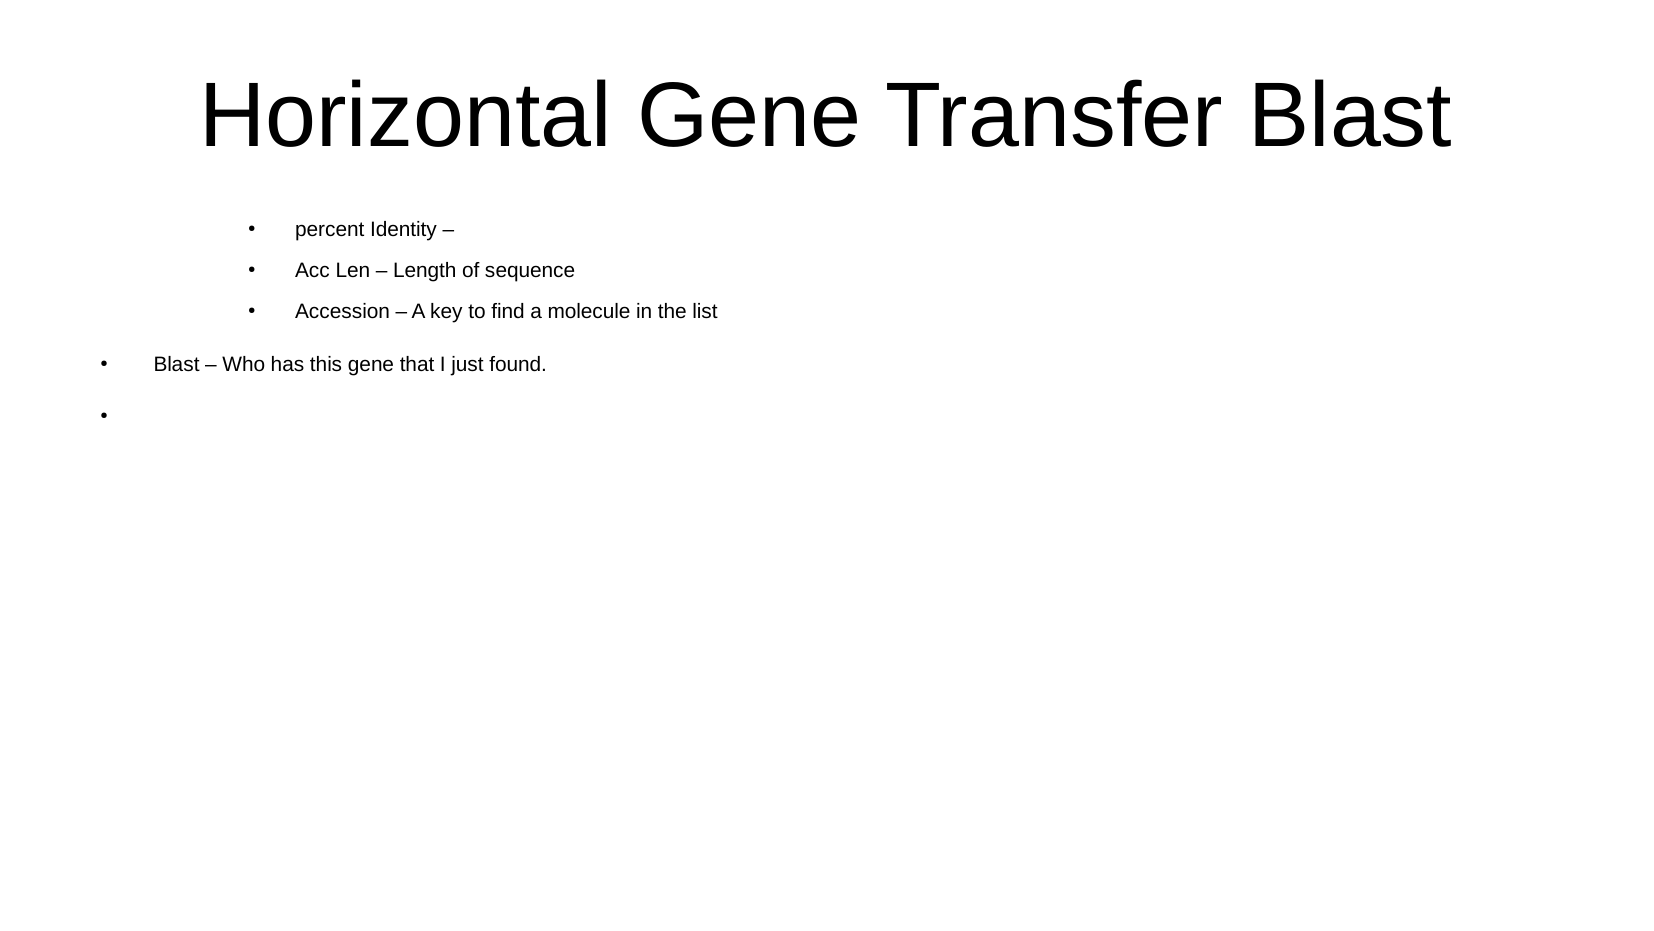

# Horizontal Gene Transfer Blast
percent Identity –
Acc Len – Length of sequence
Accession – A key to find a molecule in the list
Blast – Who has this gene that I just found.